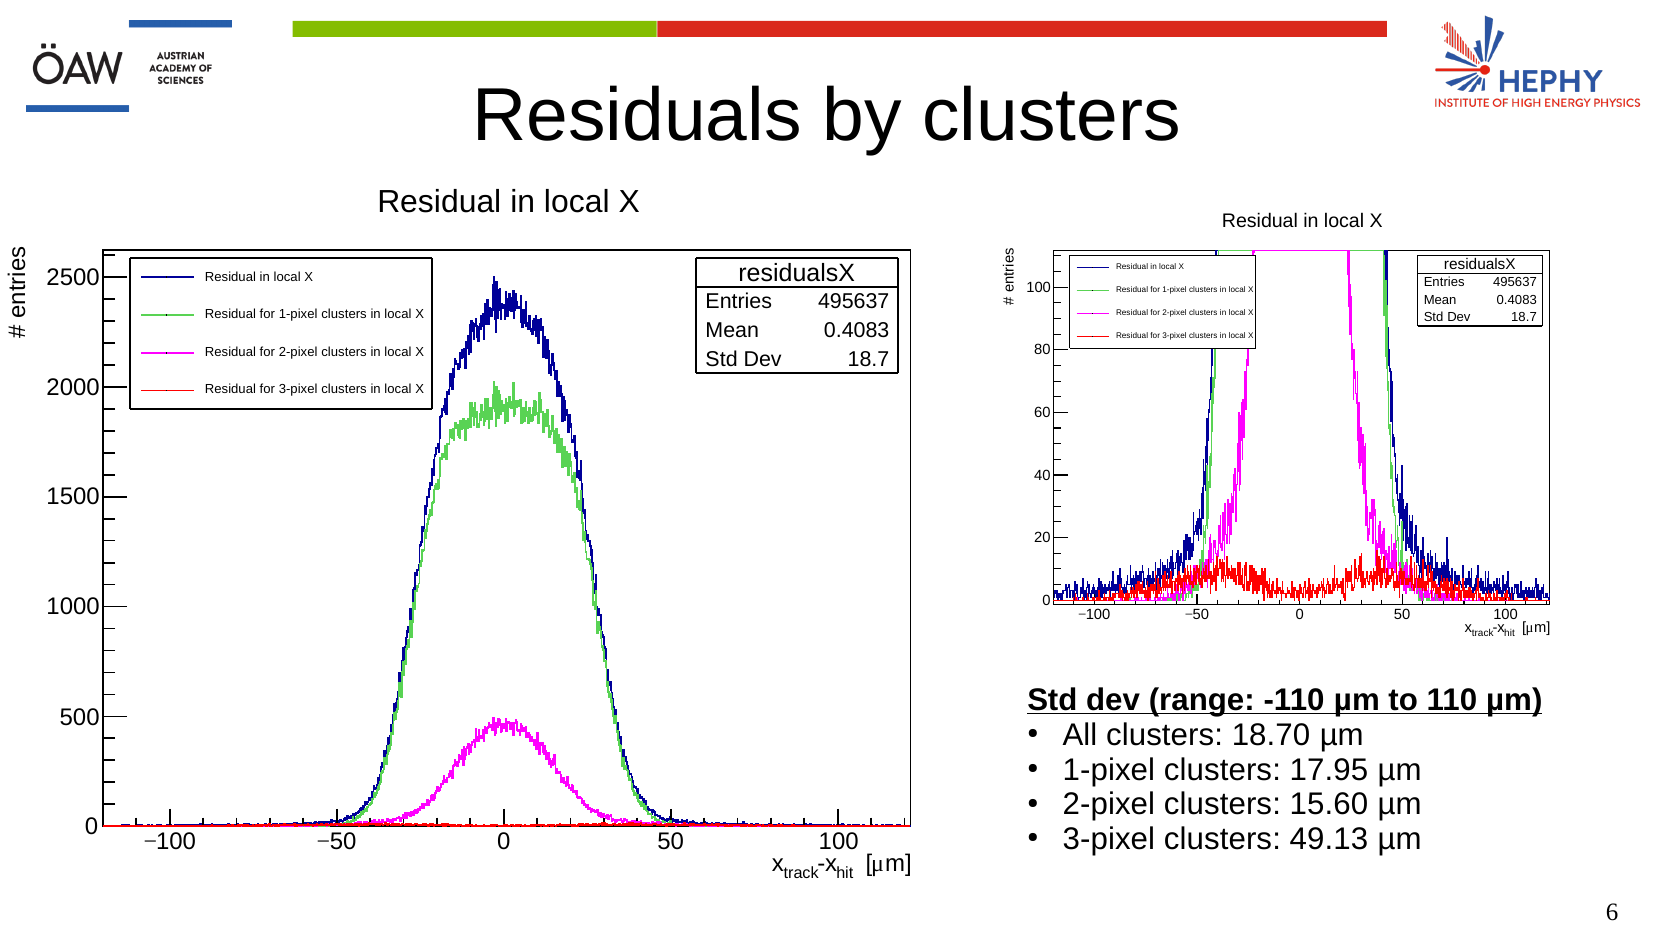

# Residuals by clusters
Std dev (range: -110 µm to 110 µm)
All clusters: 18.70 µm
1-pixel clusters: 17.95 µm
2-pixel clusters: 15.60 µm
3-pixel clusters: 49.13 µm